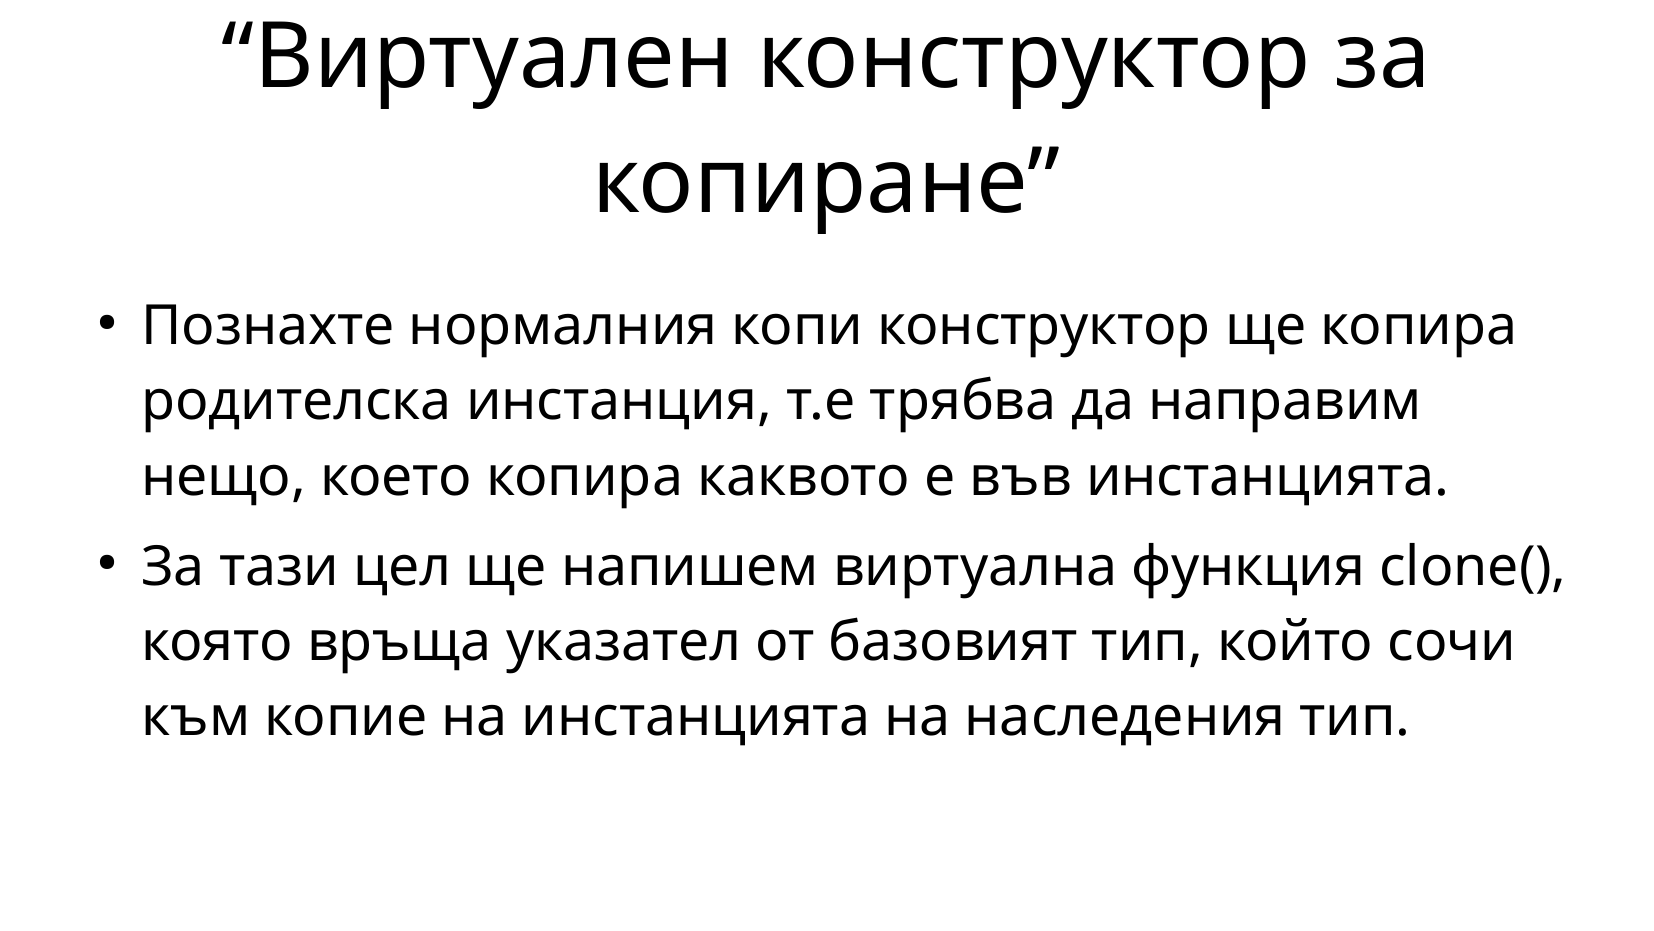

# “Виртуален конструктор за копиране”
Познахте нормалния копи конструктор ще копира родителска инстанция, т.е трябва да направим нещо, което копира каквото е във инстанцията.
За тази цел ще напишем виртуална функция clone(), която връща указател от базовият тип, който сочи към копие на инстанцията на наследения тип.